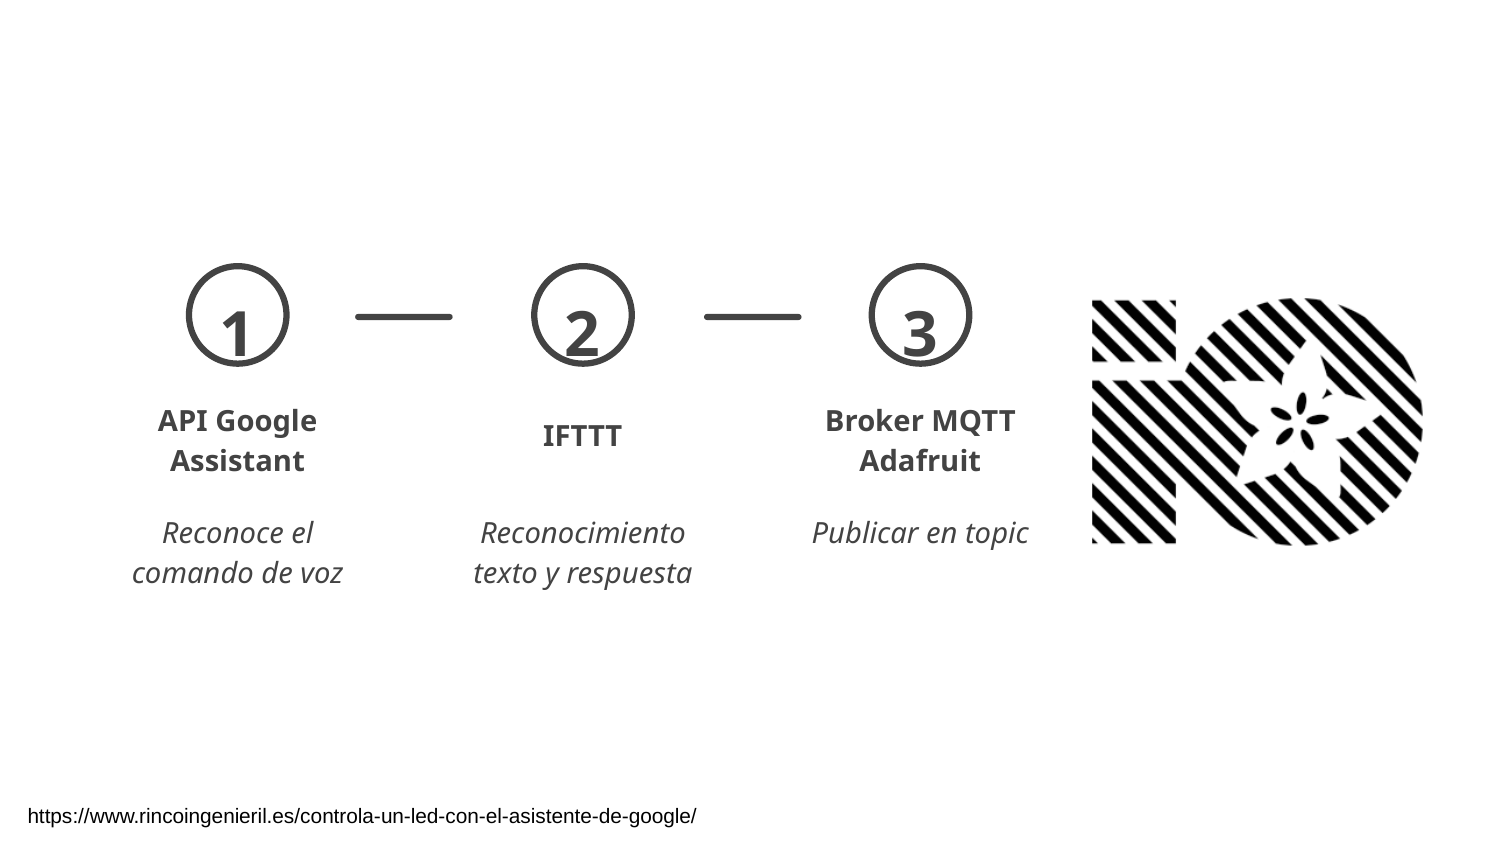

1
API Google Assistant
Reconoce el comando de voz
2
IFTTT
Reconocimiento texto y respuesta
3
Broker MQTT Adafruit
Publicar en topic